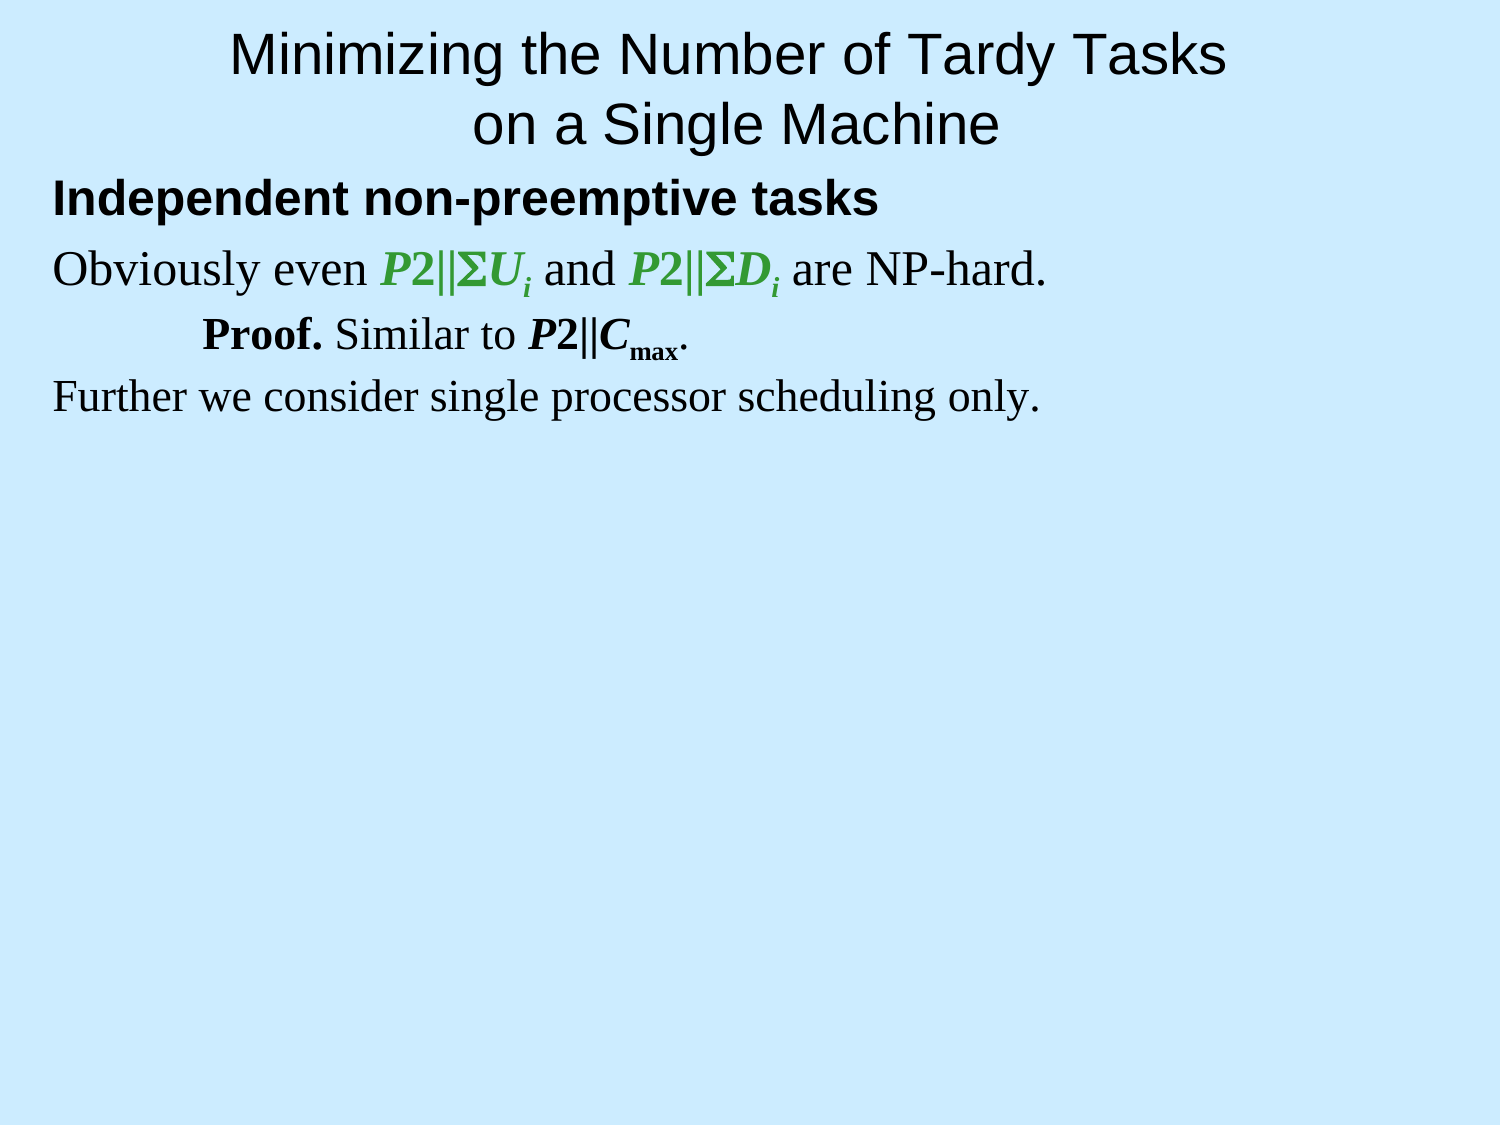

# Minimizing the Number of Tardy Tasks on a Single Machine
Independent non-preemptive tasks
Obviously even P2||Ui and P2||Di are NP-hard.
	Proof. Similar to P2||Cmax.
Further we consider single processor scheduling only.